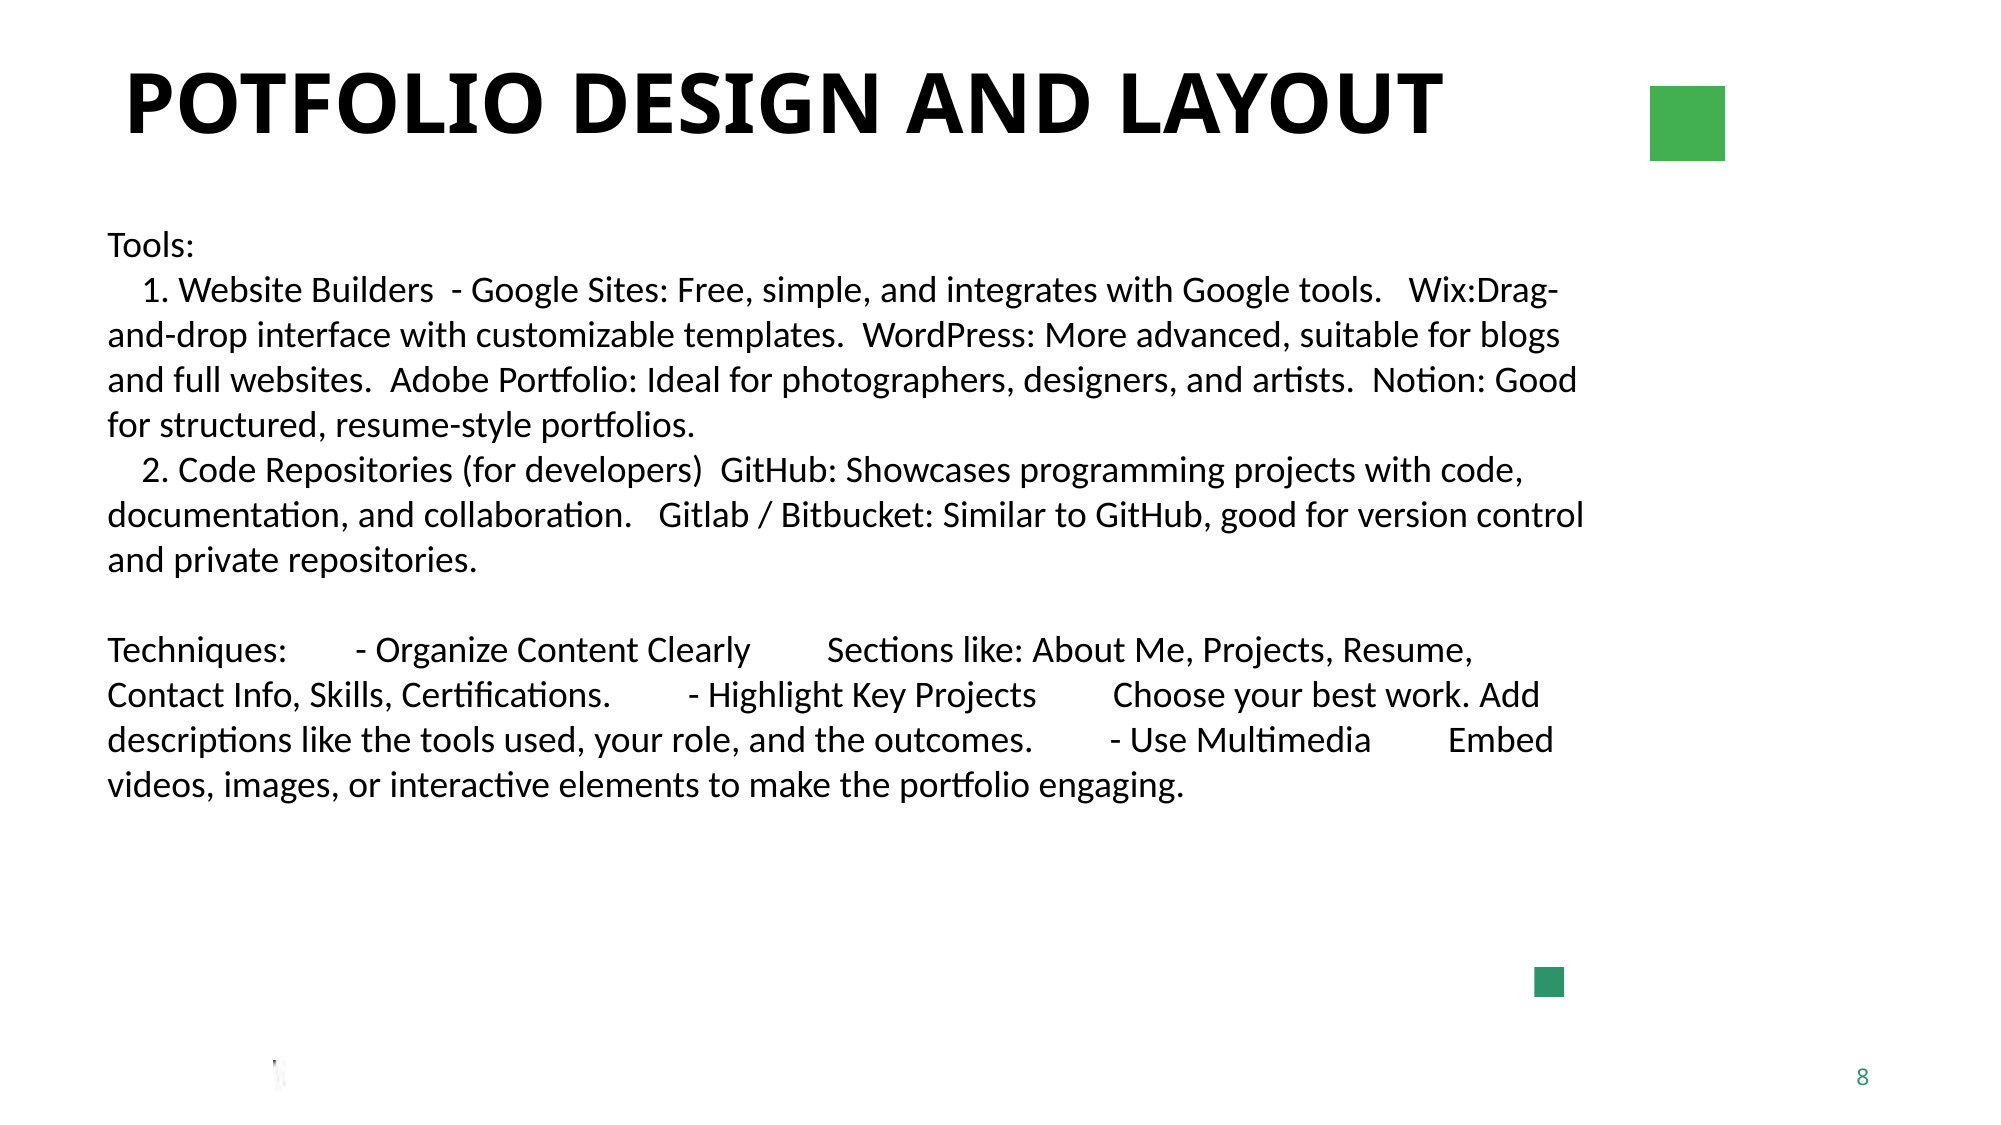

POTFOLIO DESIGN AND LAYOUT
Tools:
 1. Website Builders - Google Sites: Free, simple, and integrates with Google tools. Wix:Drag-and-drop interface with customizable templates. WordPress: More advanced, suitable for blogs and full websites. Adobe Portfolio: Ideal for photographers, designers, and artists. Notion: Good for structured, resume-style portfolios.
 2. Code Repositories (for developers) GitHub: Showcases programming projects with code, documentation, and collaboration. Gitlab / Bitbucket: Similar to GitHub, good for version control and private repositories.
Techniques: - Organize Content Clearly Sections like: About Me, Projects, Resume, Contact Info, Skills, Certifications. - Highlight Key Projects Choose your best work. Add descriptions like the tools used, your role, and the outcomes. - Use Multimedia Embed videos, images, or interactive elements to make the portfolio engaging.